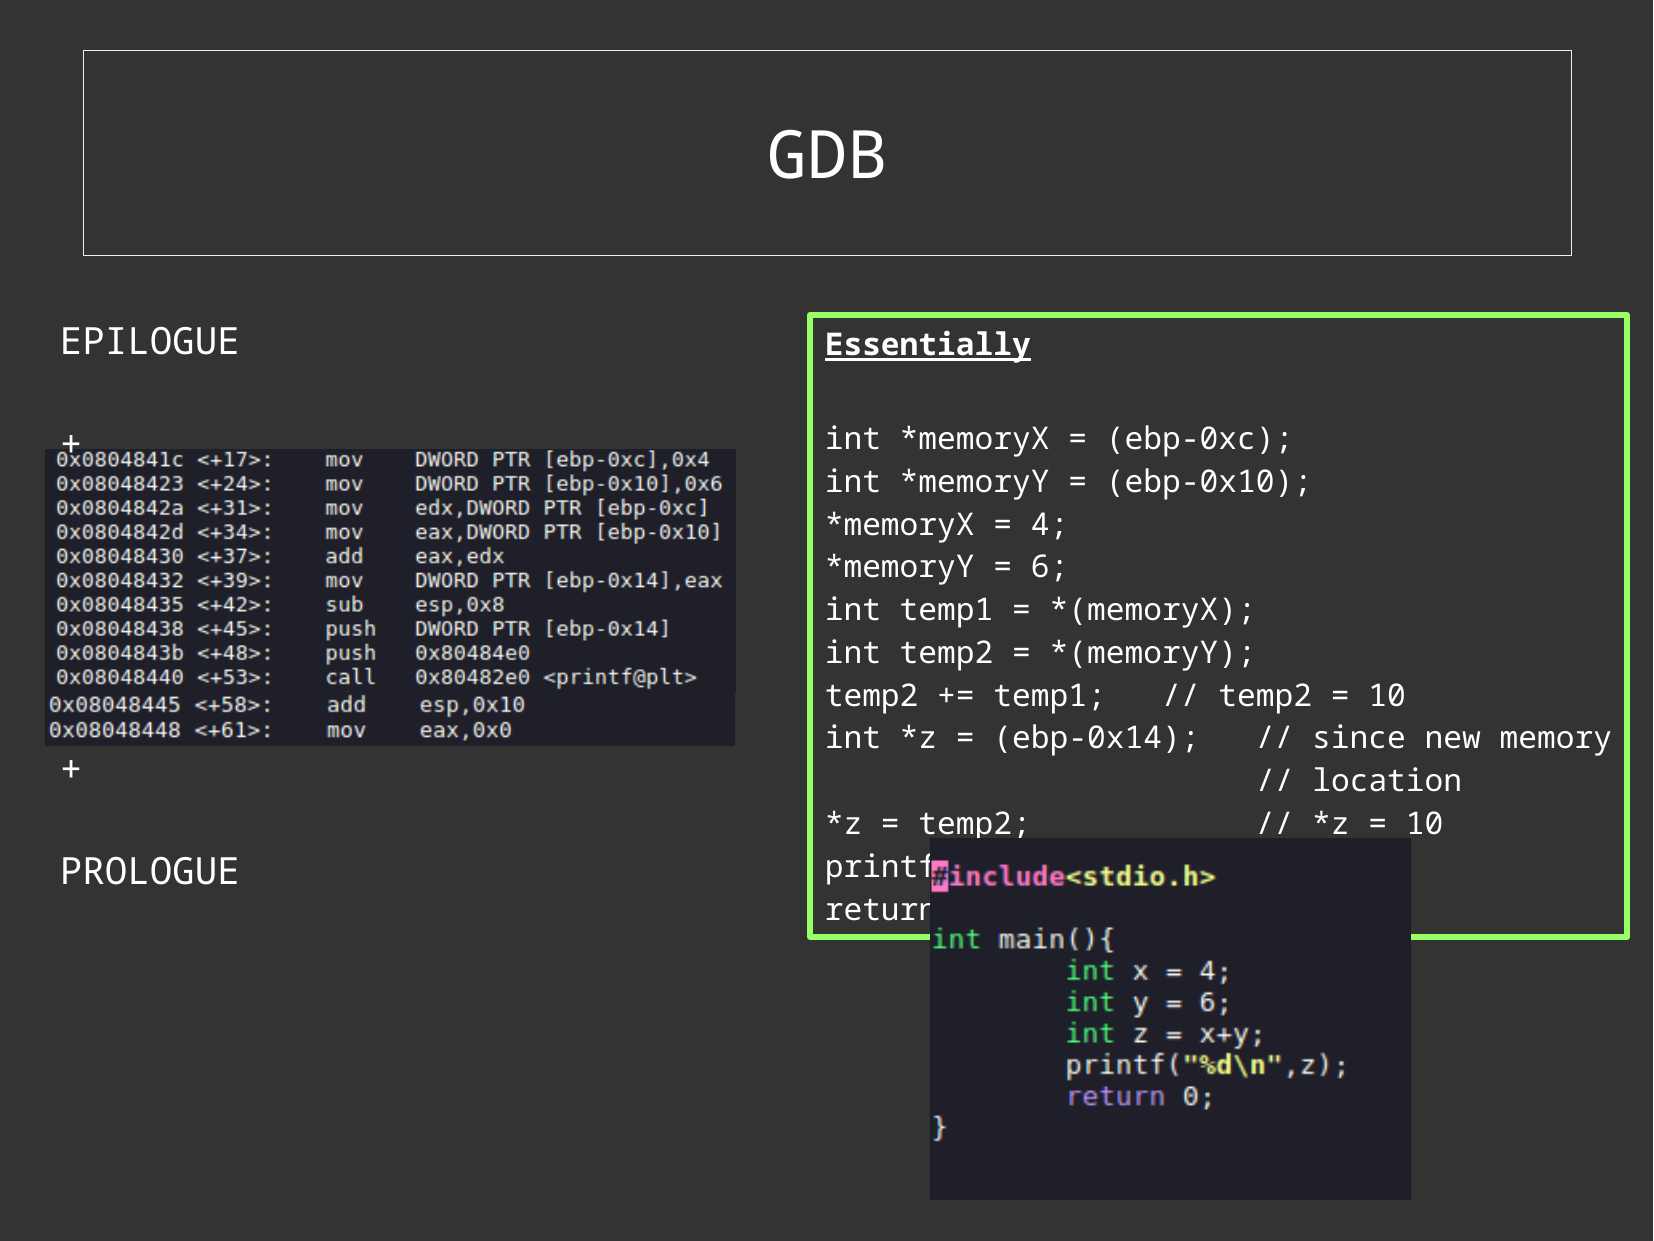

GDB
EPILOGUE
+
Essentially
int *memoryX = (ebp-0xc);
int *memoryY = (ebp-0x10);
*memoryX = 4;
*memoryY = 6;
int temp1 = *(memoryX);
int temp2 = *(memoryY);
temp2 += temp1; // temp2 = 10
int *z = (ebp-0x14); // since new memory
					 // location
*z = temp2;			 // *z = 10
printf(“%d\n”,z);
return 0;
+
PROLOGUE